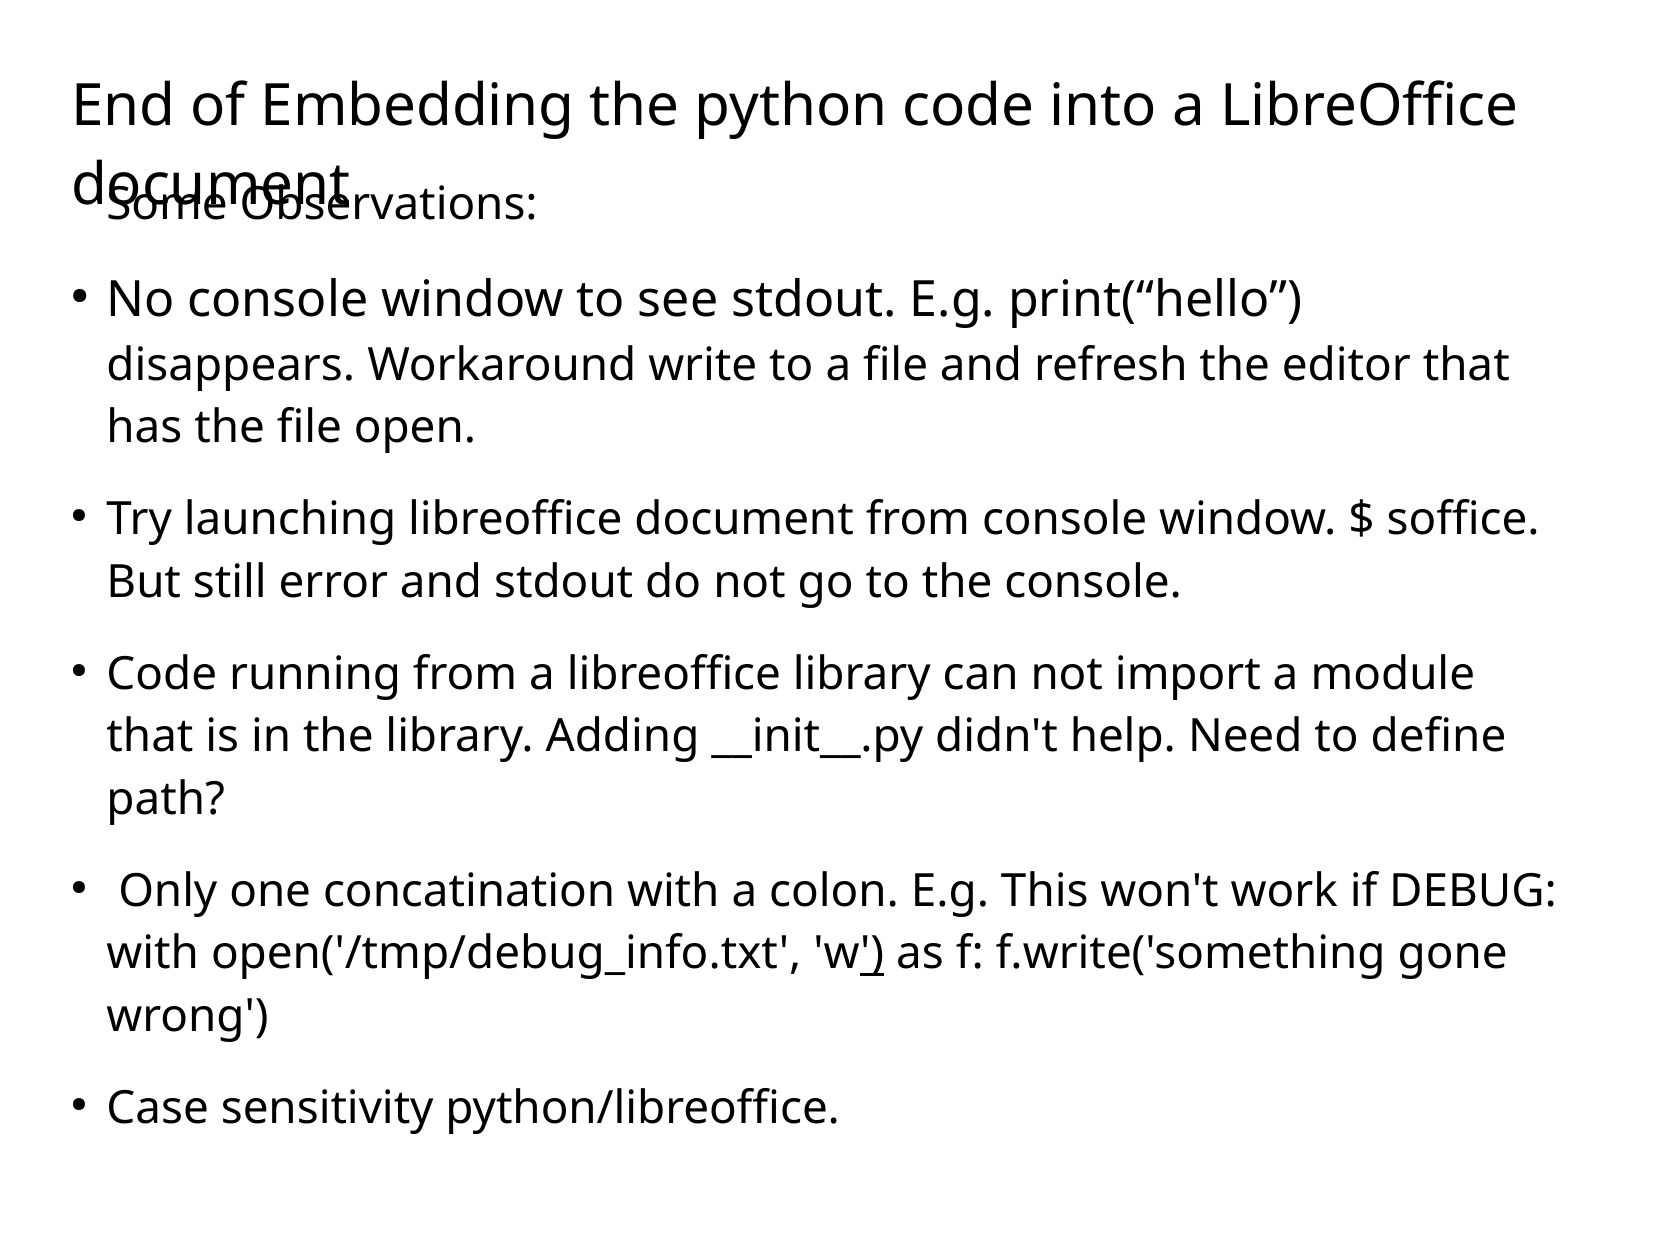

# End of Embedding the python code into a LibreOffice document
Some Observations:
No console window to see stdout. E.g. print(“hello”) disappears. Workaround write to a file and refresh the editor that has the file open.
Try launching libreoffice document from console window. $ soffice. But still error and stdout do not go to the console.
Code running from a libreoffice library can not import a module that is in the library. Adding __init__.py didn't help. Need to define path?
 Only one concatination with a colon. E.g. This won't work if DEBUG: with open('/tmp/debug_info.txt', 'w') as f: f.write('something gone wrong')
Case sensitivity python/libreoffice.
pyinsert.py is available on https://github.com/hampug
#TODO:
Make the pyinsert.py code into a GUI.